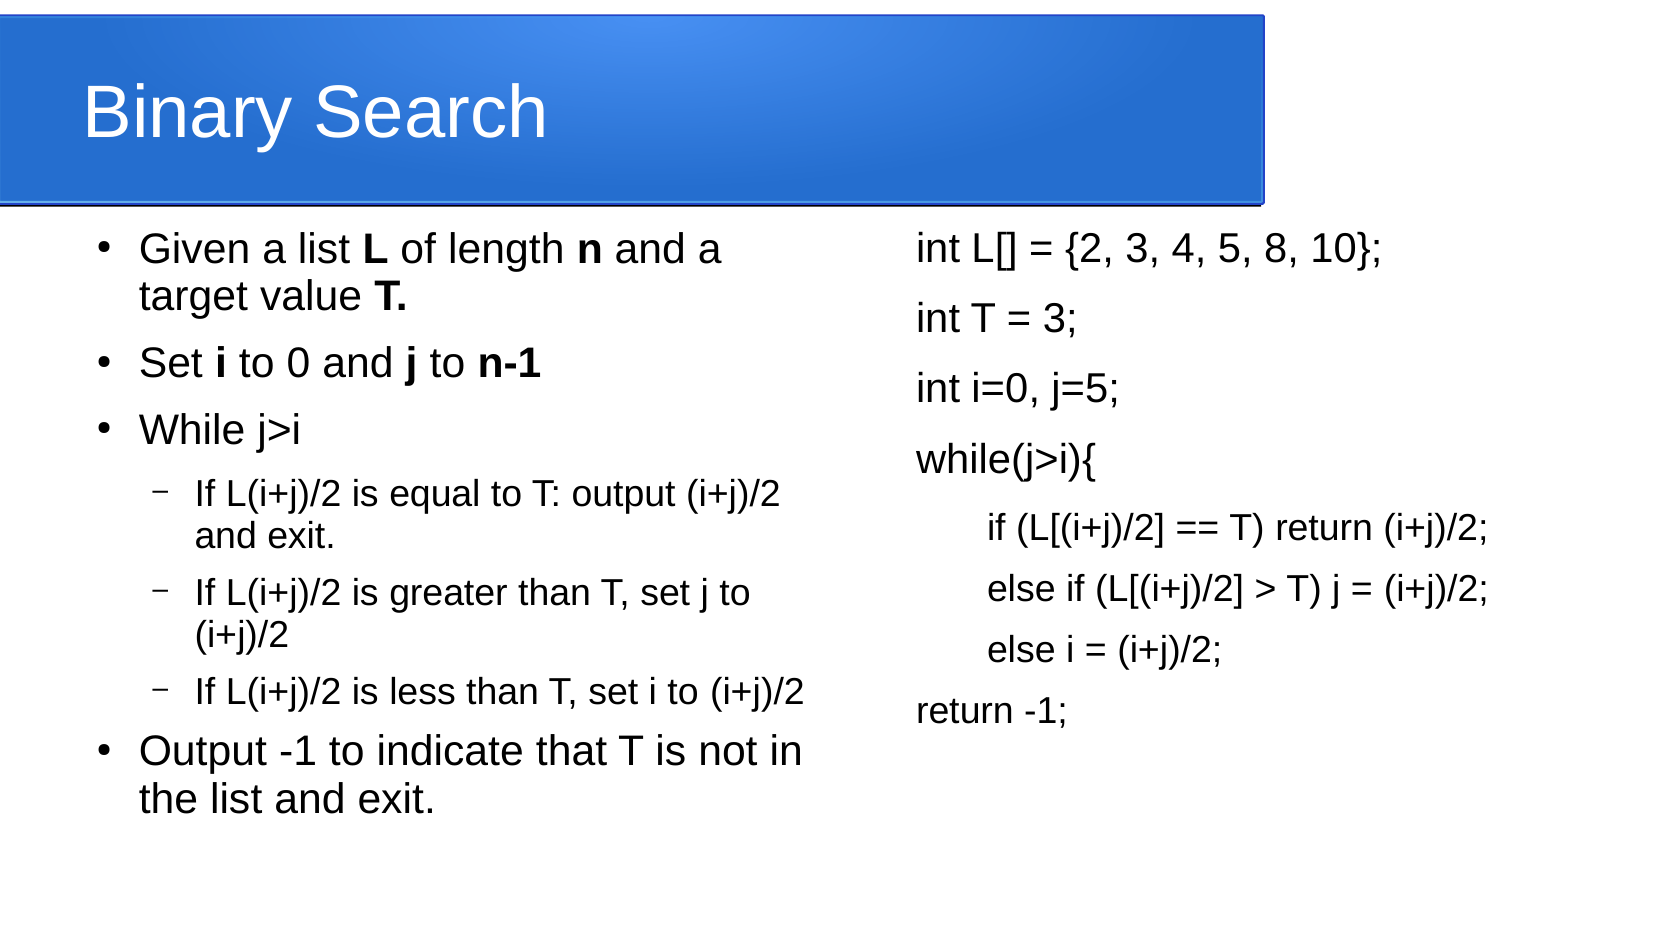

# Binary Search
Given a list L of length n and a target value T.
Set i to 0 and j to n-1
While j>i
If L(i+j)/2 is equal to T: output (i+j)/2 and exit.
If L(i+j)/2 is greater than T, set j to (i+j)/2
If L(i+j)/2 is less than T, set i to (i+j)/2
Output -1 to indicate that T is not in the list and exit.
int L[] = {2, 3, 4, 5, 8, 10};
int T = 3;
int i=0, j=5;
while(j>i){
if (L[(i+j)/2] == T) return (i+j)/2;
else if (L[(i+j)/2] > T) j = (i+j)/2;
else i = (i+j)/2;
return -1;